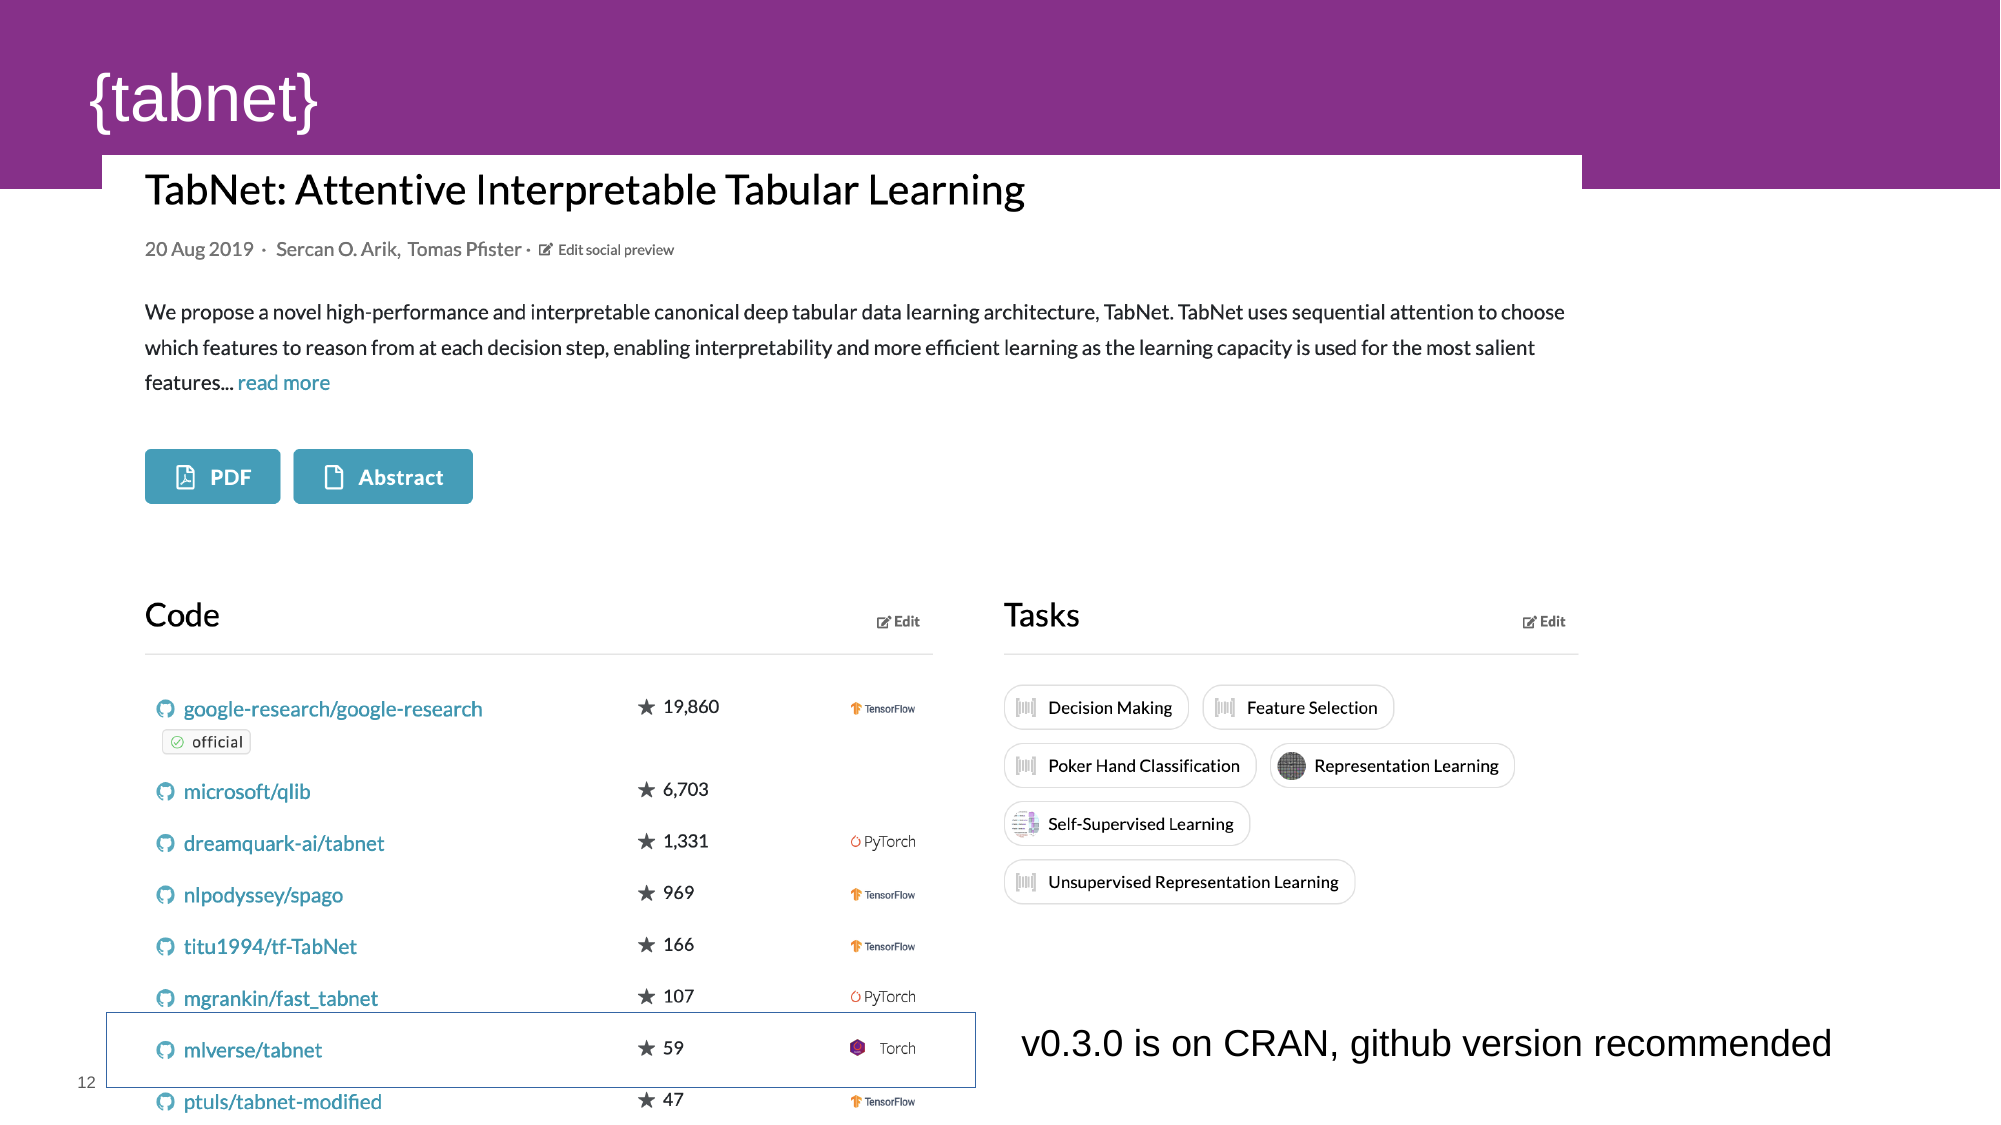

{tabnet}
v0.3.0 is on CRAN, github version recommended
DD Month, YEAR
Presentation title runs here (go to Header and Footer to edit this text)